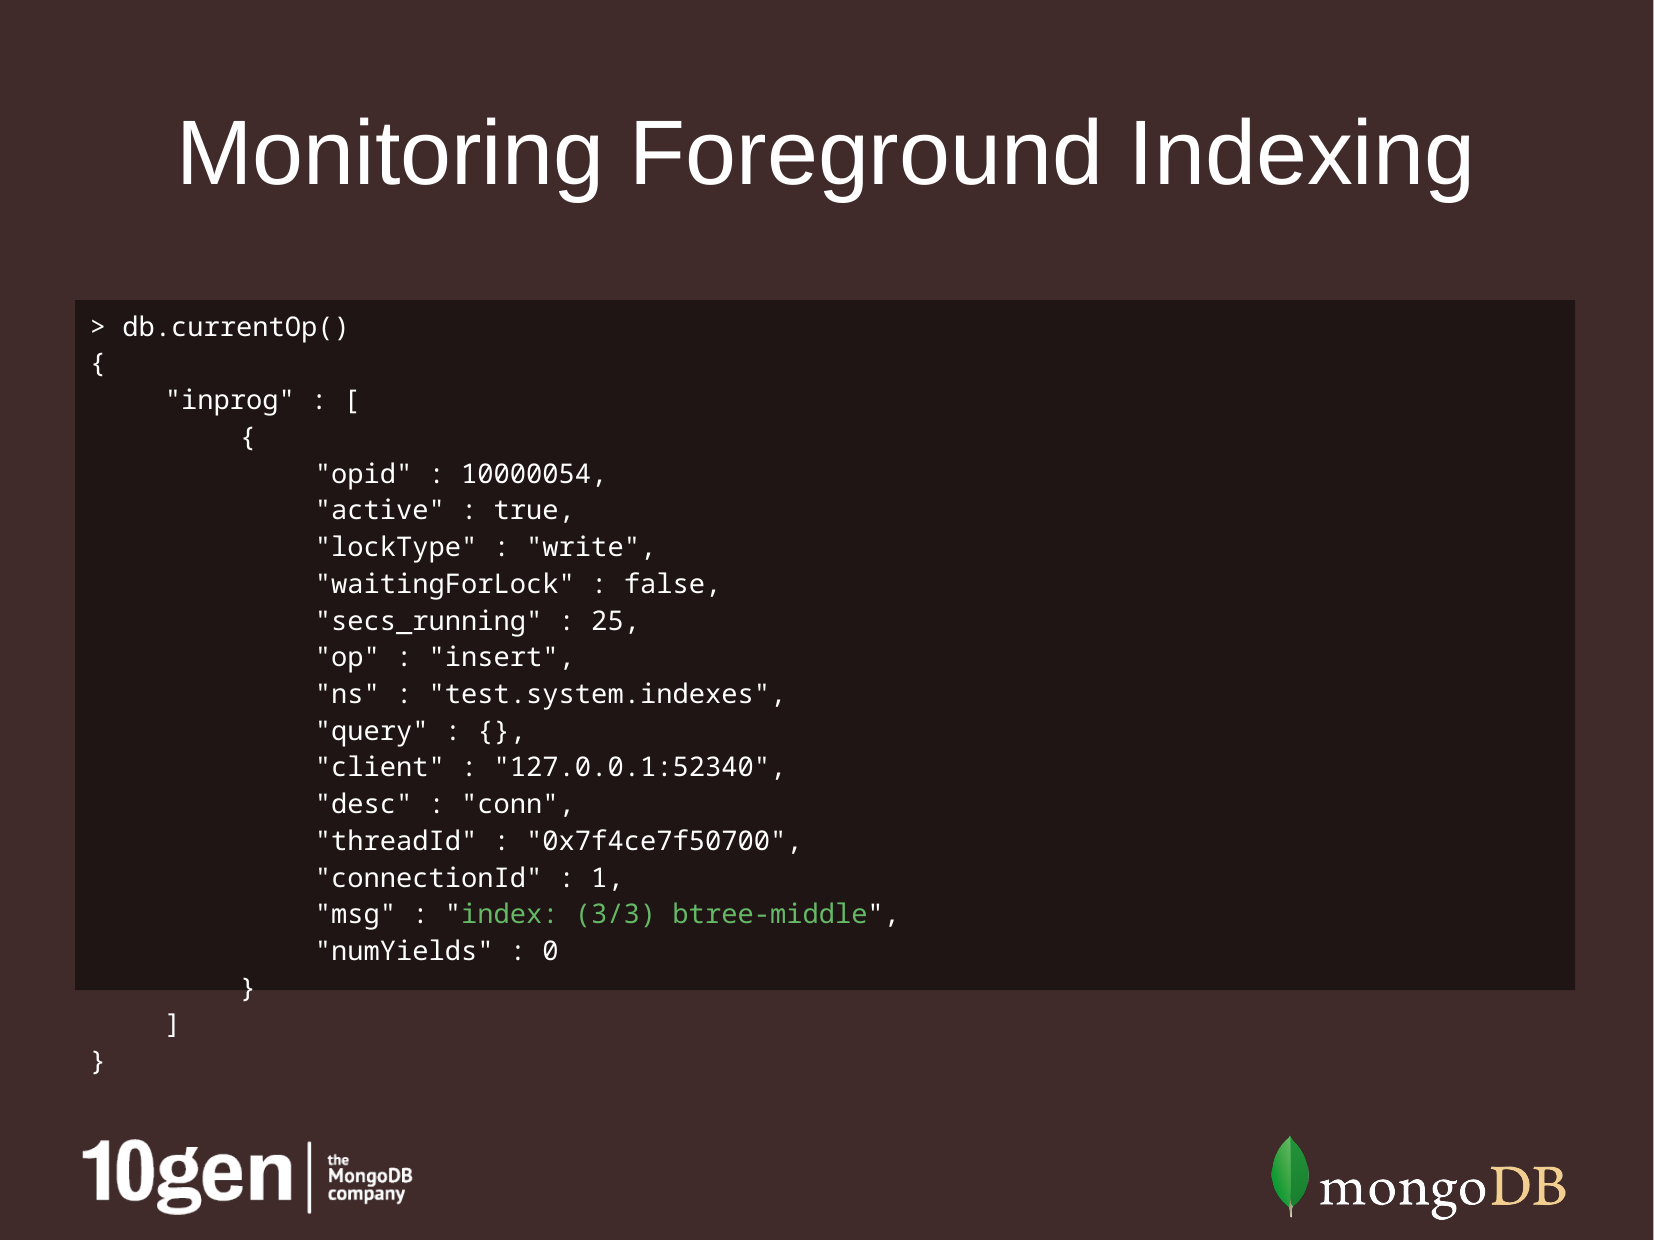

# Monitoring Foreground Indexing
> db.currentOp()
{
	"inprog" : [
		{
			"opid" : 10000054,
			"active" : true,
			"lockType" : "write",
			"waitingForLock" : false,
			"secs_running" : 25,
			"op" : "insert",
			"ns" : "test.system.indexes",
			"query" : {},
			"client" : "127.0.0.1:52340",
			"desc" : "conn",
			"threadId" : "0x7f4ce7f50700",
			"connectionId" : 1,
			"msg" : "index: (3/3) btree-middle",
			"numYields" : 0
		}
	]
}